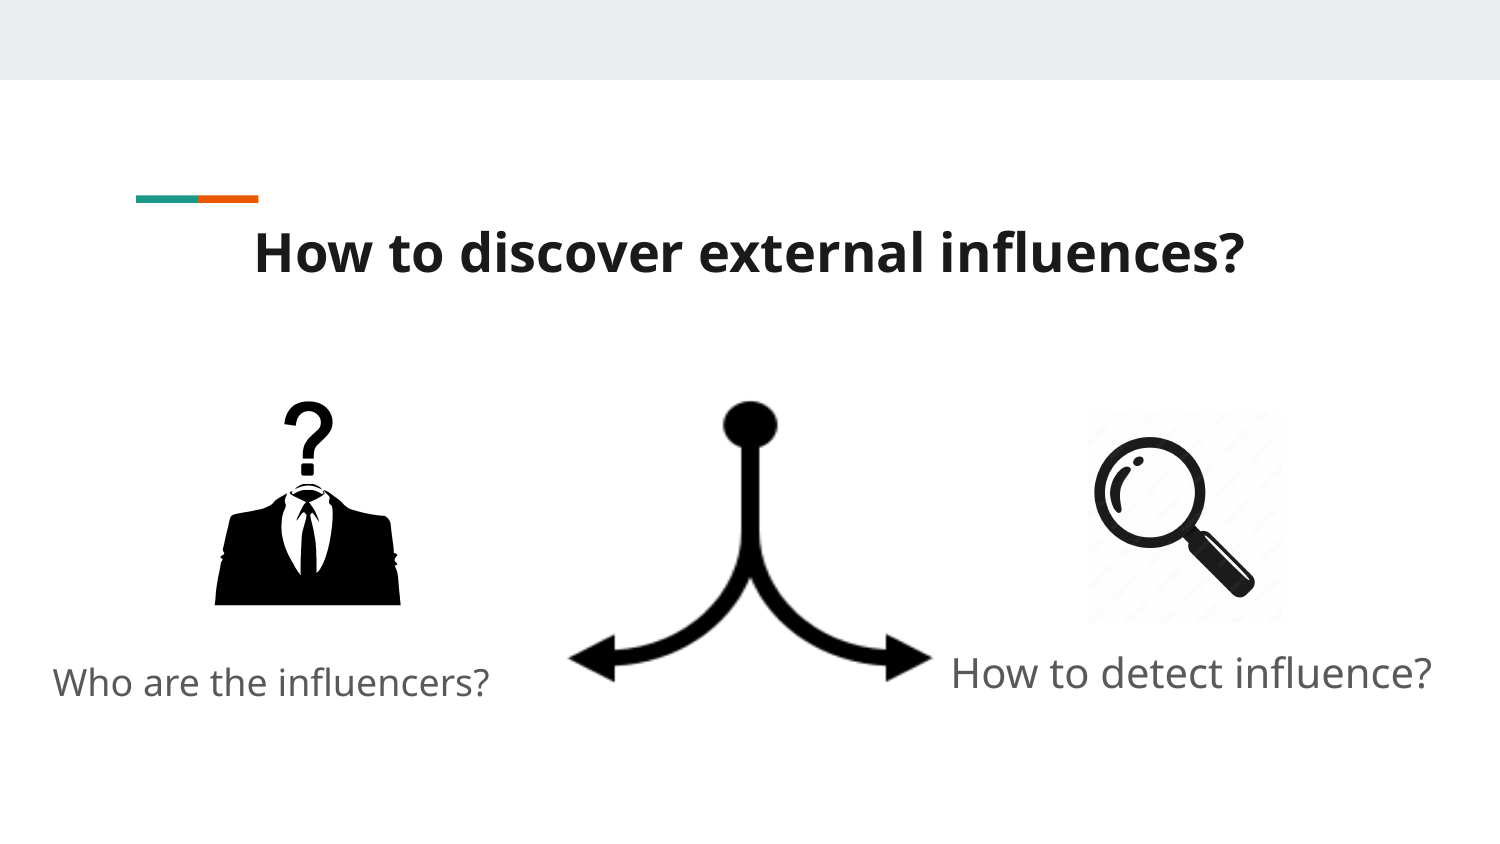

# How to discover external influences?
How to detect influence?
Who are the influencers?